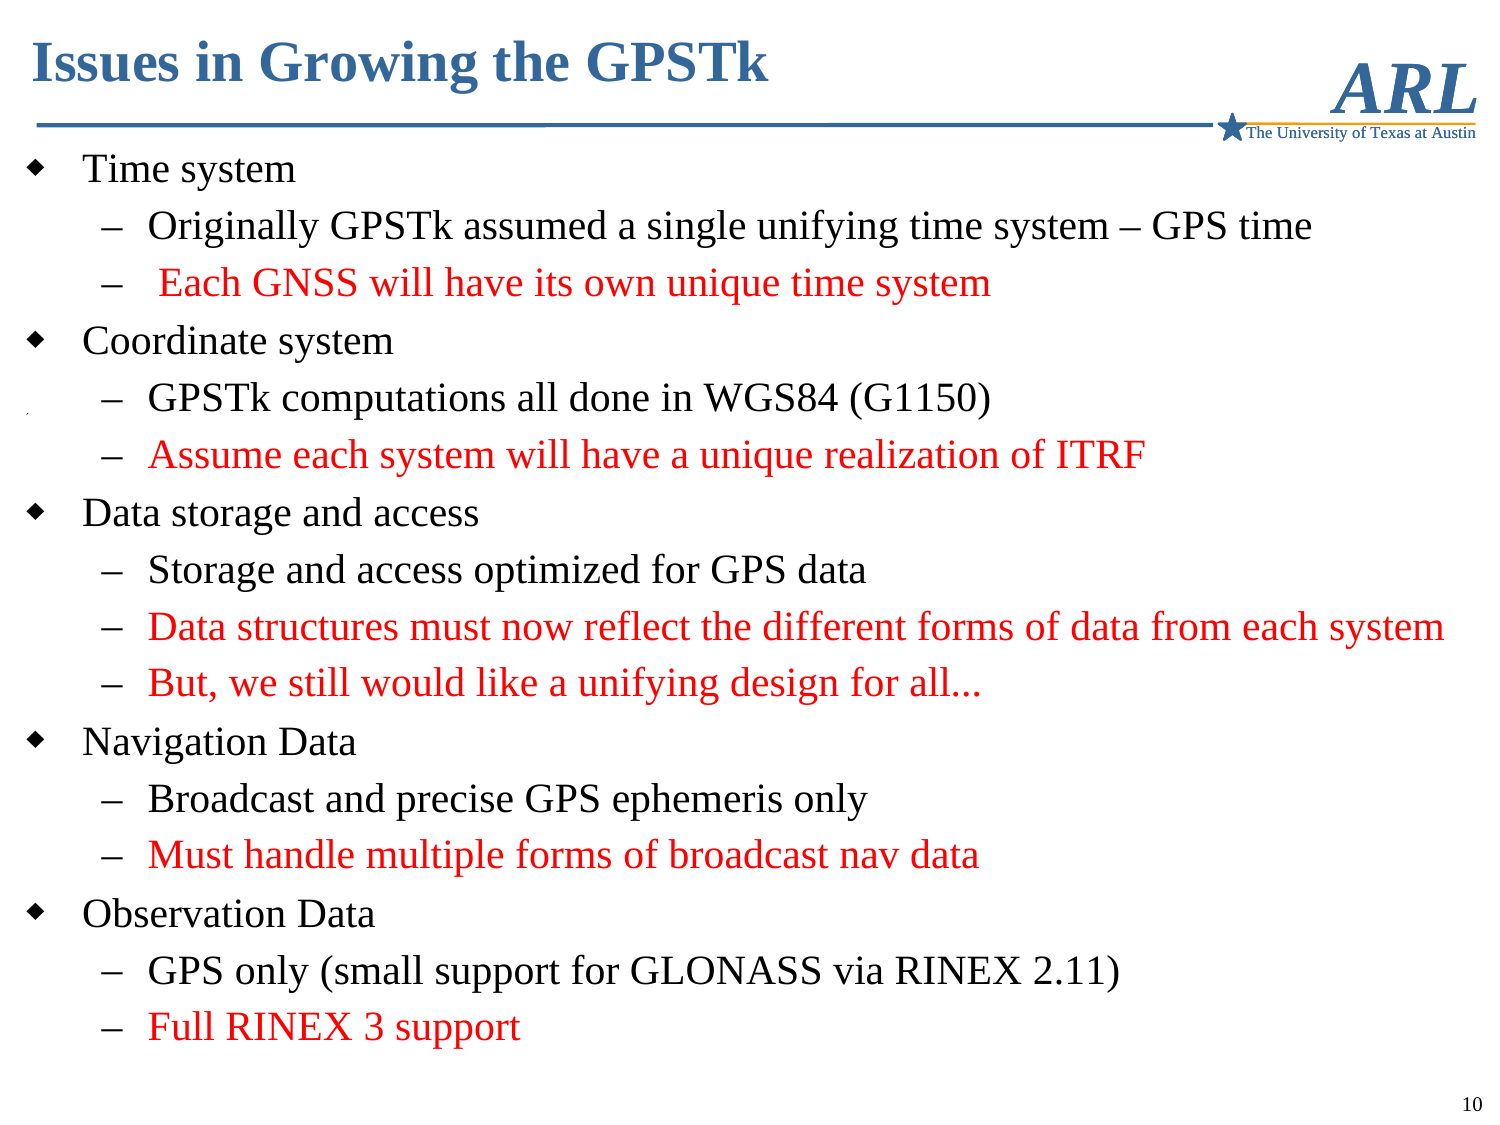

# Issues in Growing the GPSTk
Time system
Originally GPSTk assumed a single unifying time system – GPS time
 Each GNSS will have its own unique time system
Coordinate system
GPSTk computations all done in WGS84 (G1150)
Assume each system will have a unique realization of ITRF
Data storage and access
Storage and access optimized for GPS data
Data structures must now reflect the different forms of data from each system
But, we still would like a unifying design for all...
Navigation Data
Broadcast and precise GPS ephemeris only
Must handle multiple forms of broadcast nav data
Observation Data
GPS only (small support for GLONASS via RINEX 2.11)
Full RINEX 3 support